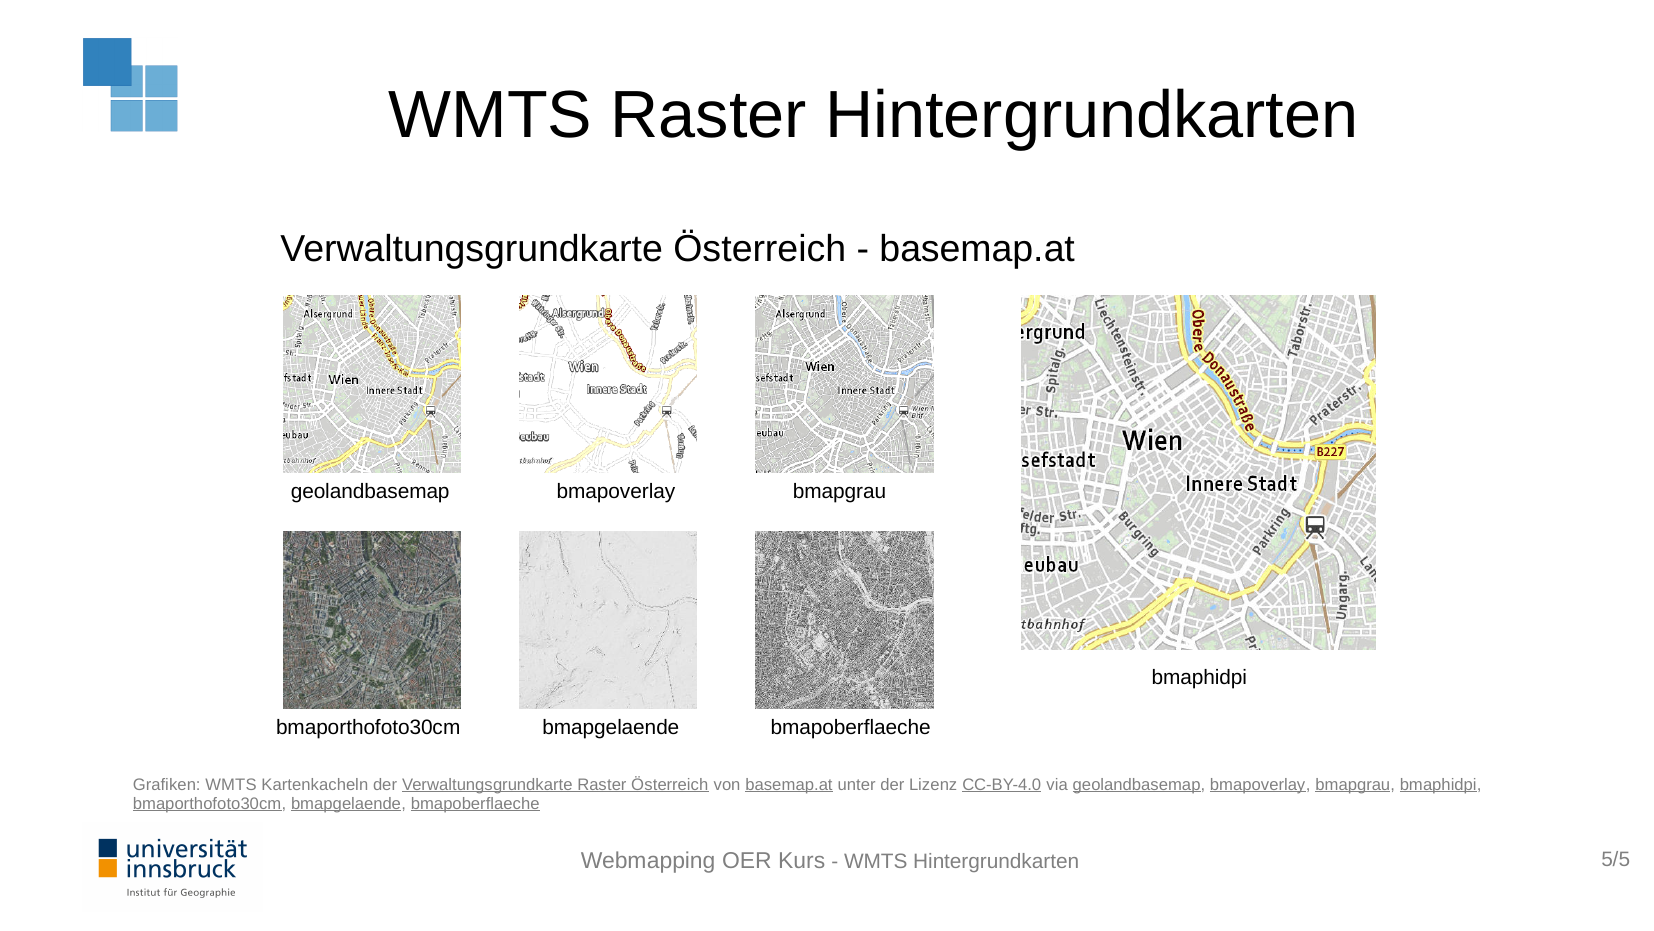

# WMTS Raster Hintergrundkarten
Verwaltungsgrundkarte Österreich - basemap.at
geolandbasemap
bmapoverlay
bmapgrau
bmaphidpi
bmaporthofoto30cm
bmapgelaende
bmapoberflaeche
Grafiken: WMTS Kartenkacheln der Verwaltungsgrundkarte Raster Österreich von basemap.at unter der Lizenz CC-BY-4.0 via geolandbasemap, bmapoverlay, bmapgrau, bmaphidpi, bmaporthofoto30cm, bmapgelaende, bmapoberflaeche
5